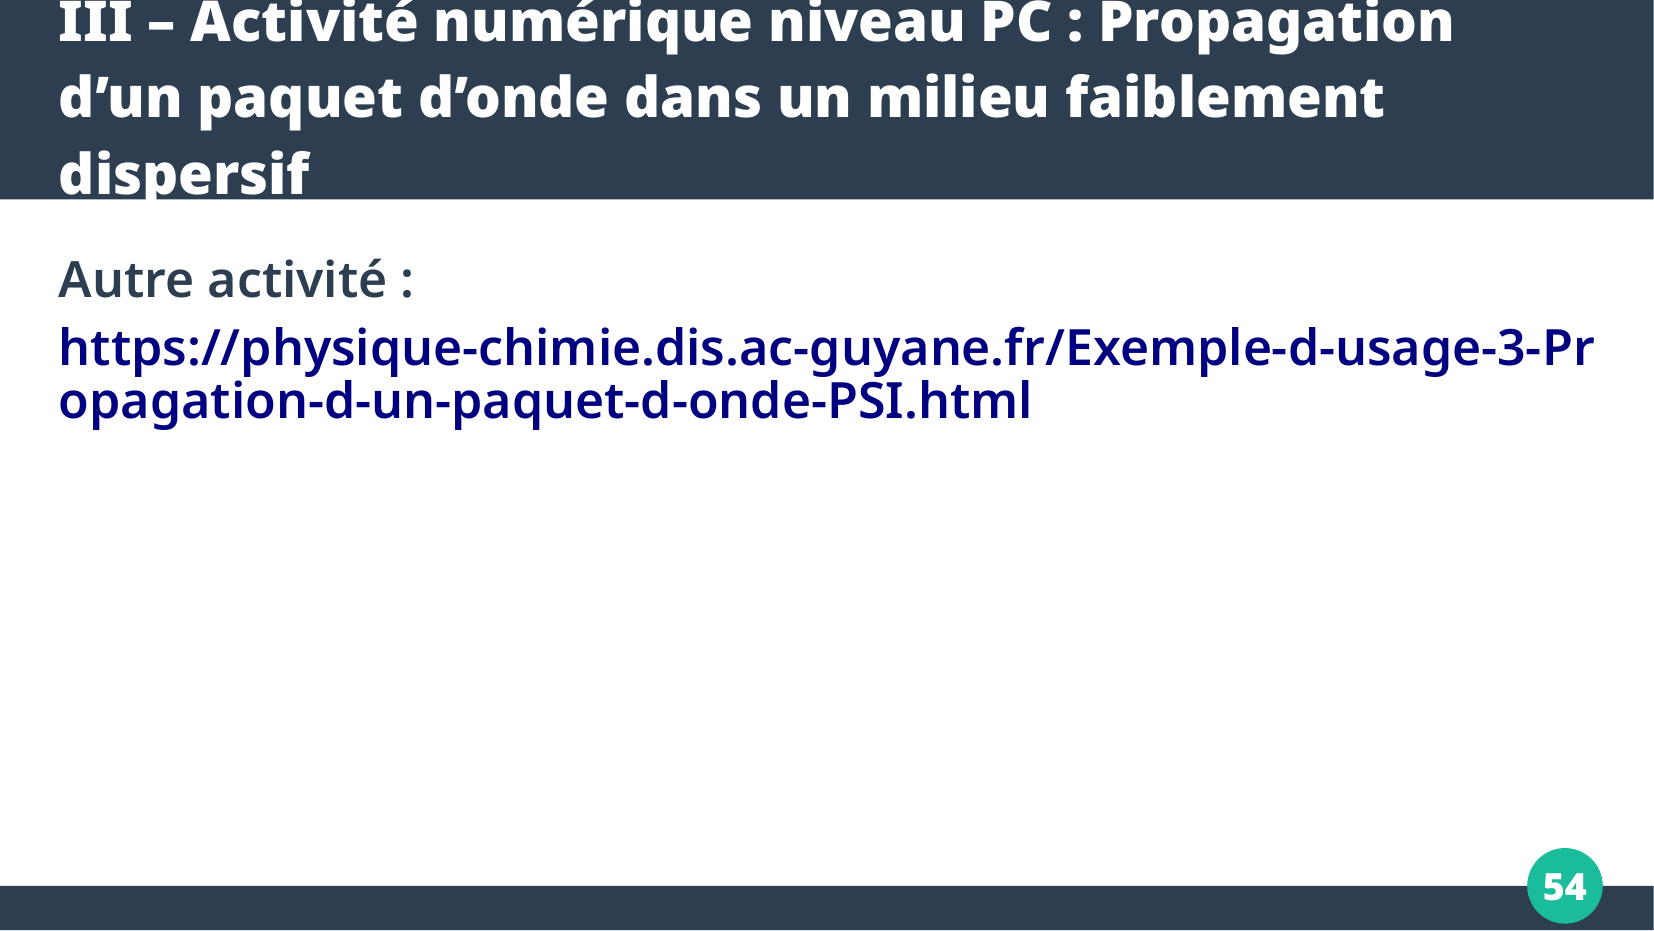

# III – Activité numérique niveau PC : Propagation d’un paquet d’onde dans un milieu faiblement dispersif
Autre activité :https://physique-chimie.dis.ac-guyane.fr/Exemple-d-usage-3-Propagation-d-un-paquet-d-onde-PSI.html